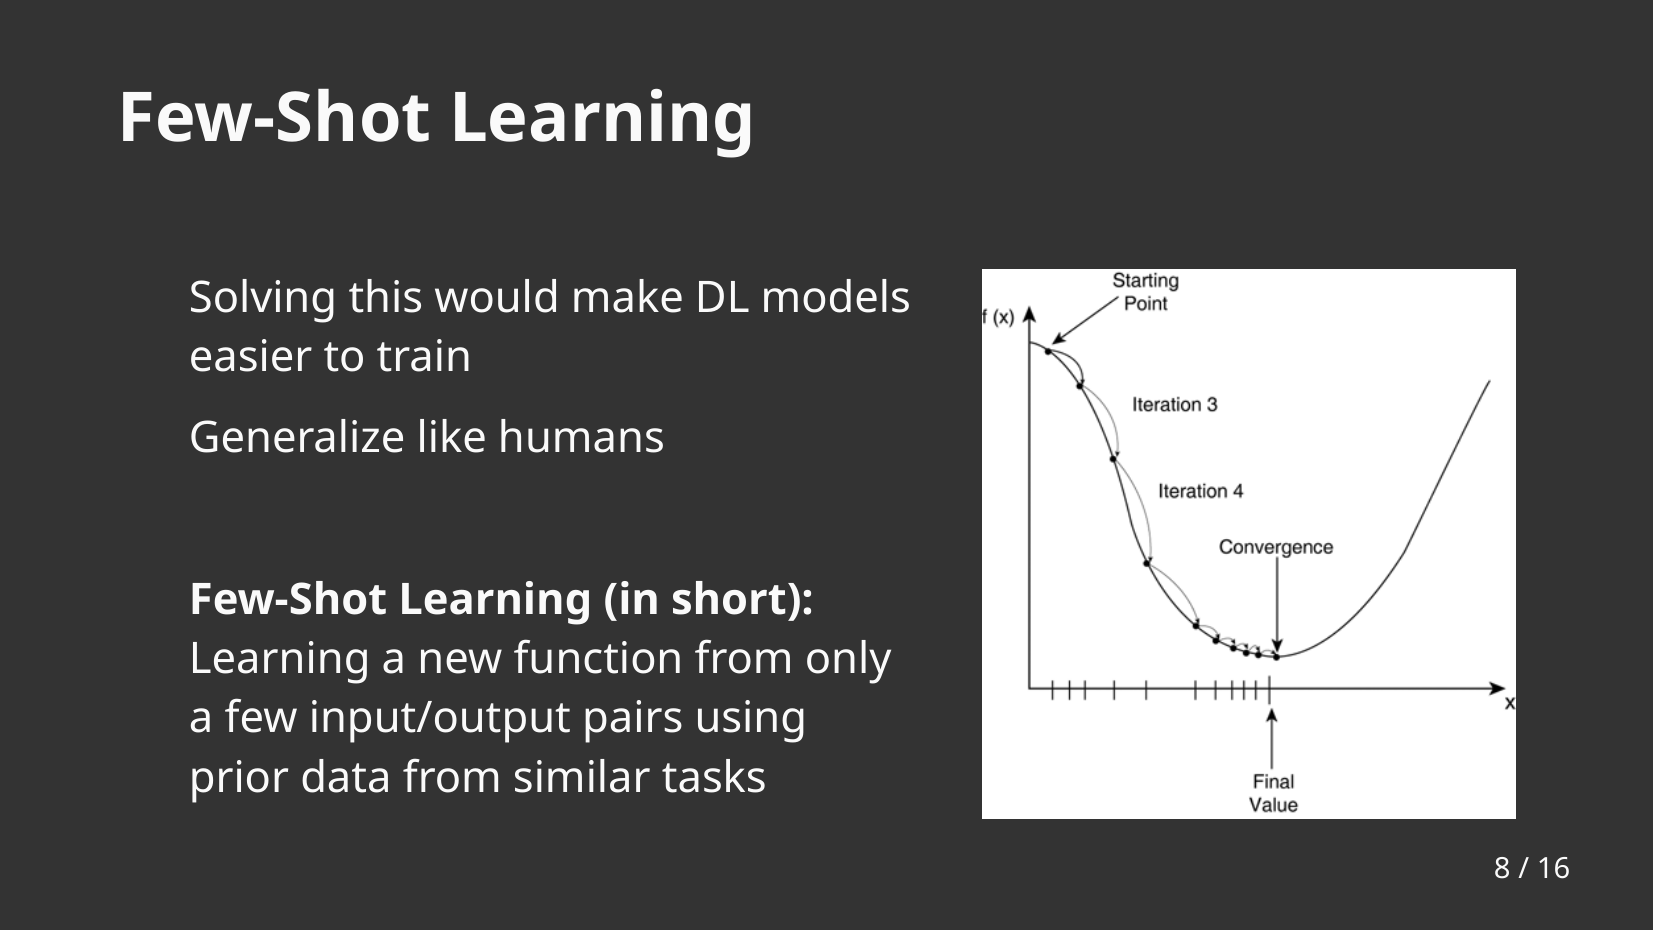

# Few-Shot Learning
Solving this would make DL models easier to train
Generalize like humans
Few-Shot Learning (in short): Learning a new function from only a few input/output pairs using prior data from similar tasks
8